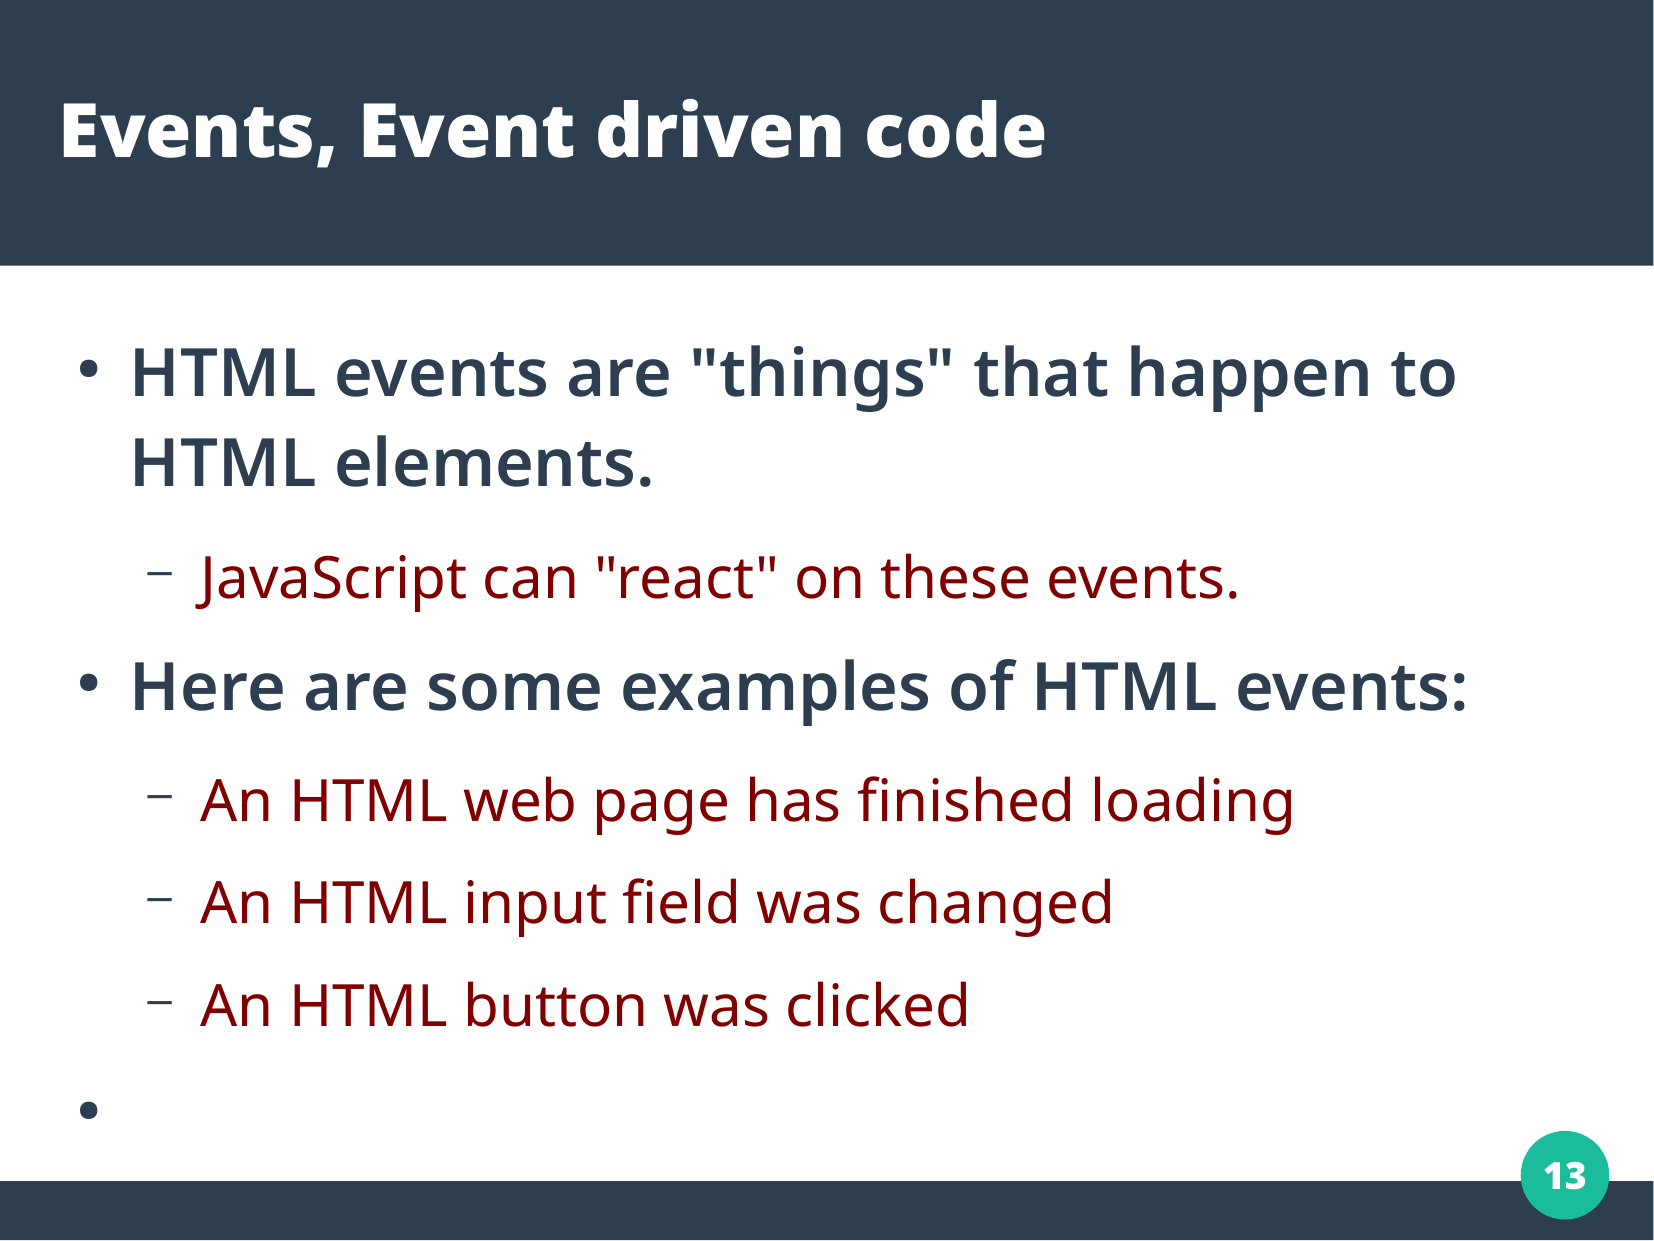

# Events, Event driven code
HTML events are "things" that happen to HTML elements.
JavaScript can "react" on these events.
Here are some examples of HTML events:
An HTML web page has finished loading
An HTML input field was changed
An HTML button was clicked
13